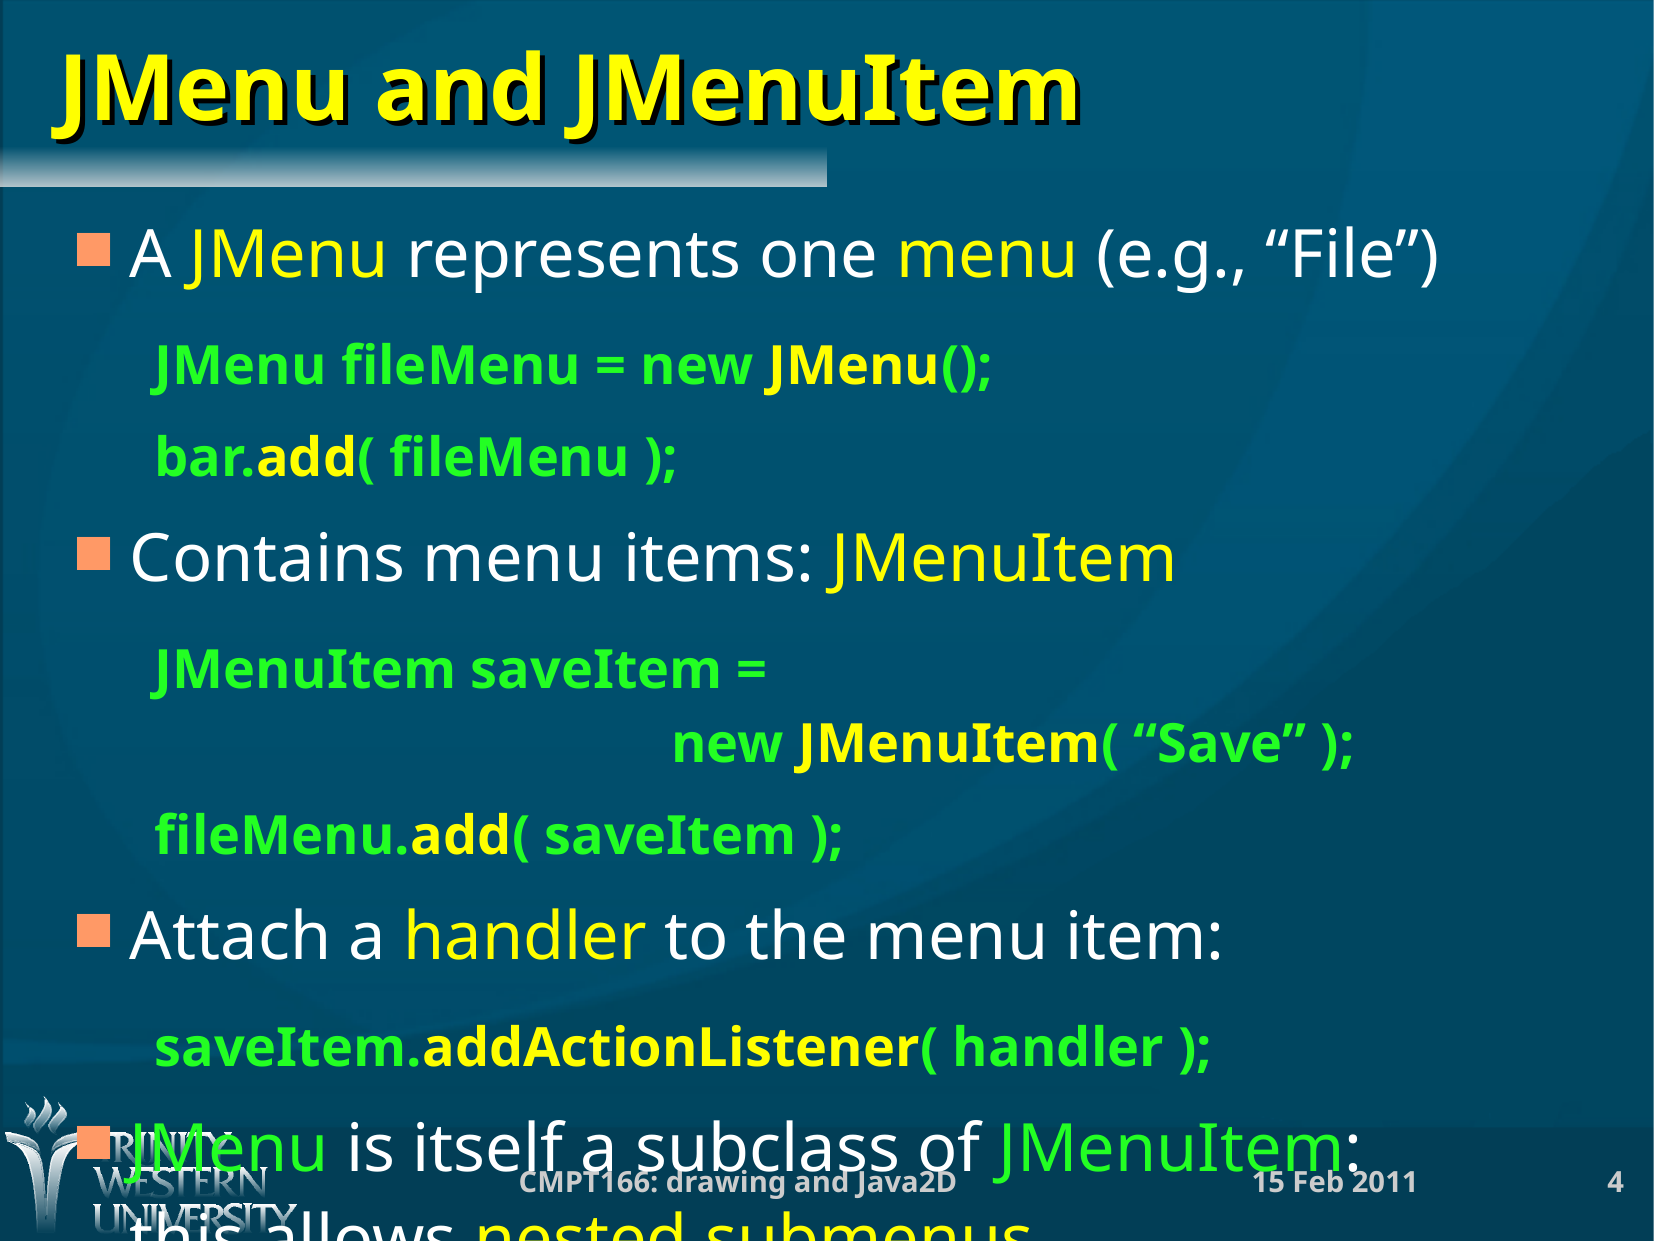

# JMenu and JMenuItem
A JMenu represents one menu (e.g., “File”)
JMenu fileMenu = new JMenu();
bar.add( fileMenu );
Contains menu items: JMenuItem
JMenuItem saveItem =
							new JMenuItem( “Save” );
fileMenu.add( saveItem );
Attach a handler to the menu item:
saveItem.addActionListener( handler );
JMenu is itself a subclass of JMenuItem:
this allows nested submenus
CMPT166: drawing and Java2D
15 Feb 2011
4